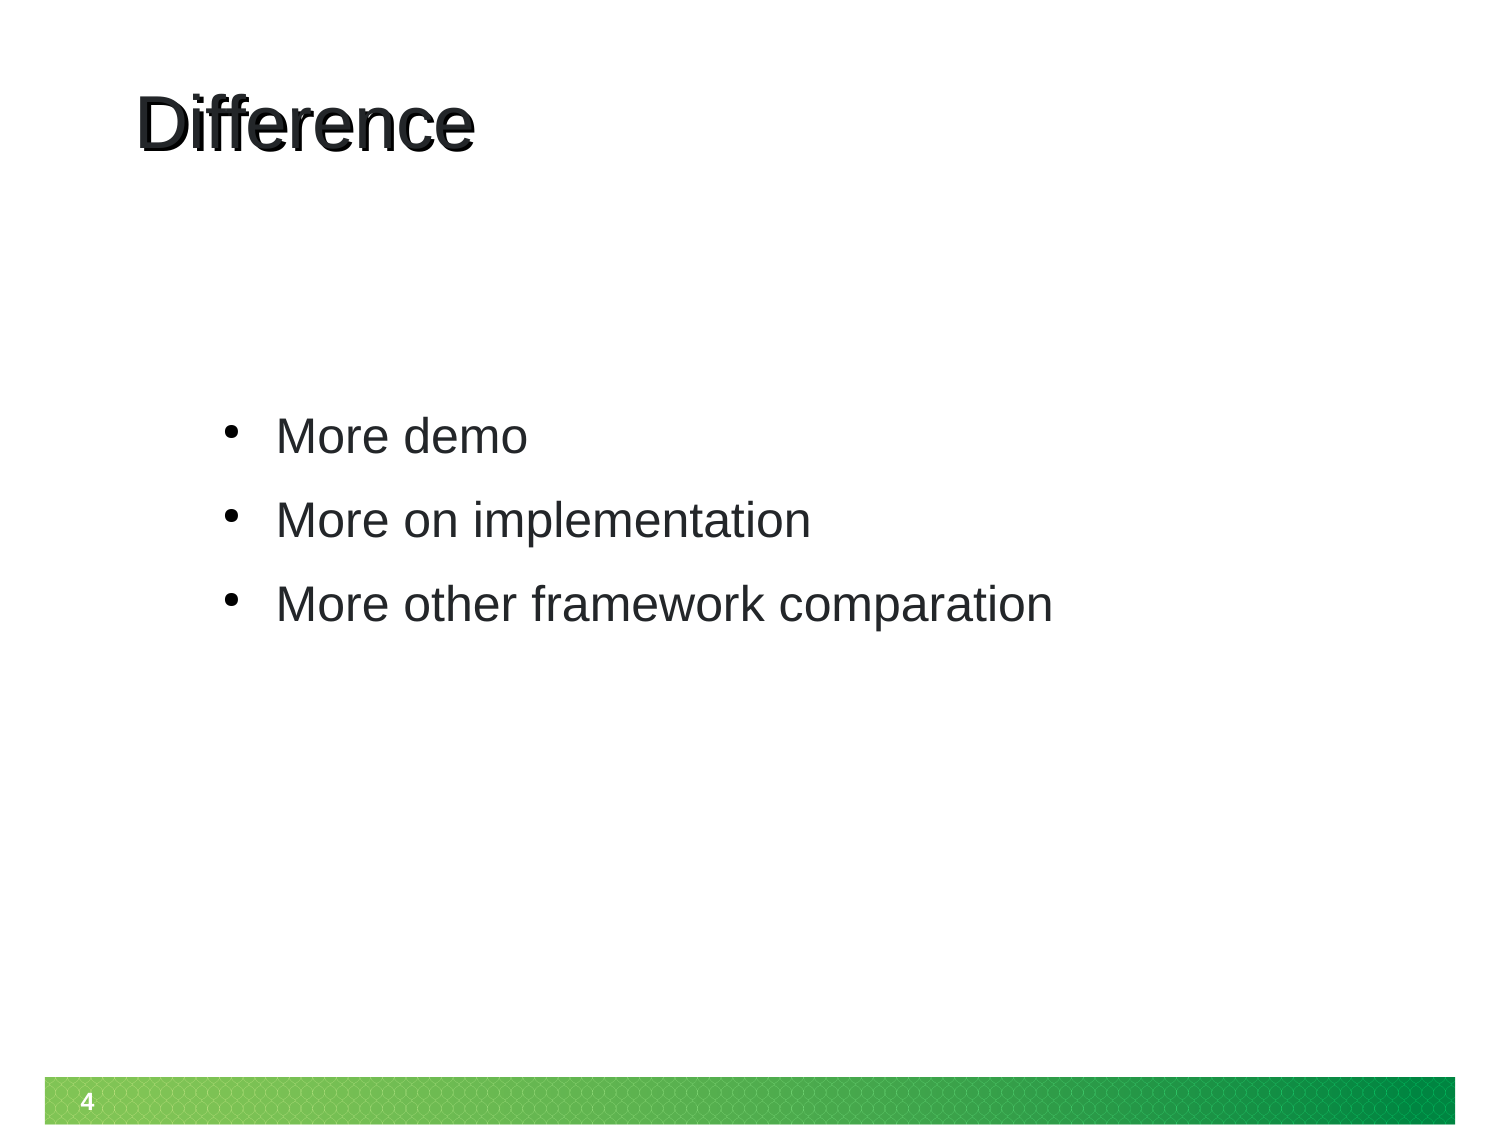

# Difference
More demo
More on implementation
More other framework comparation